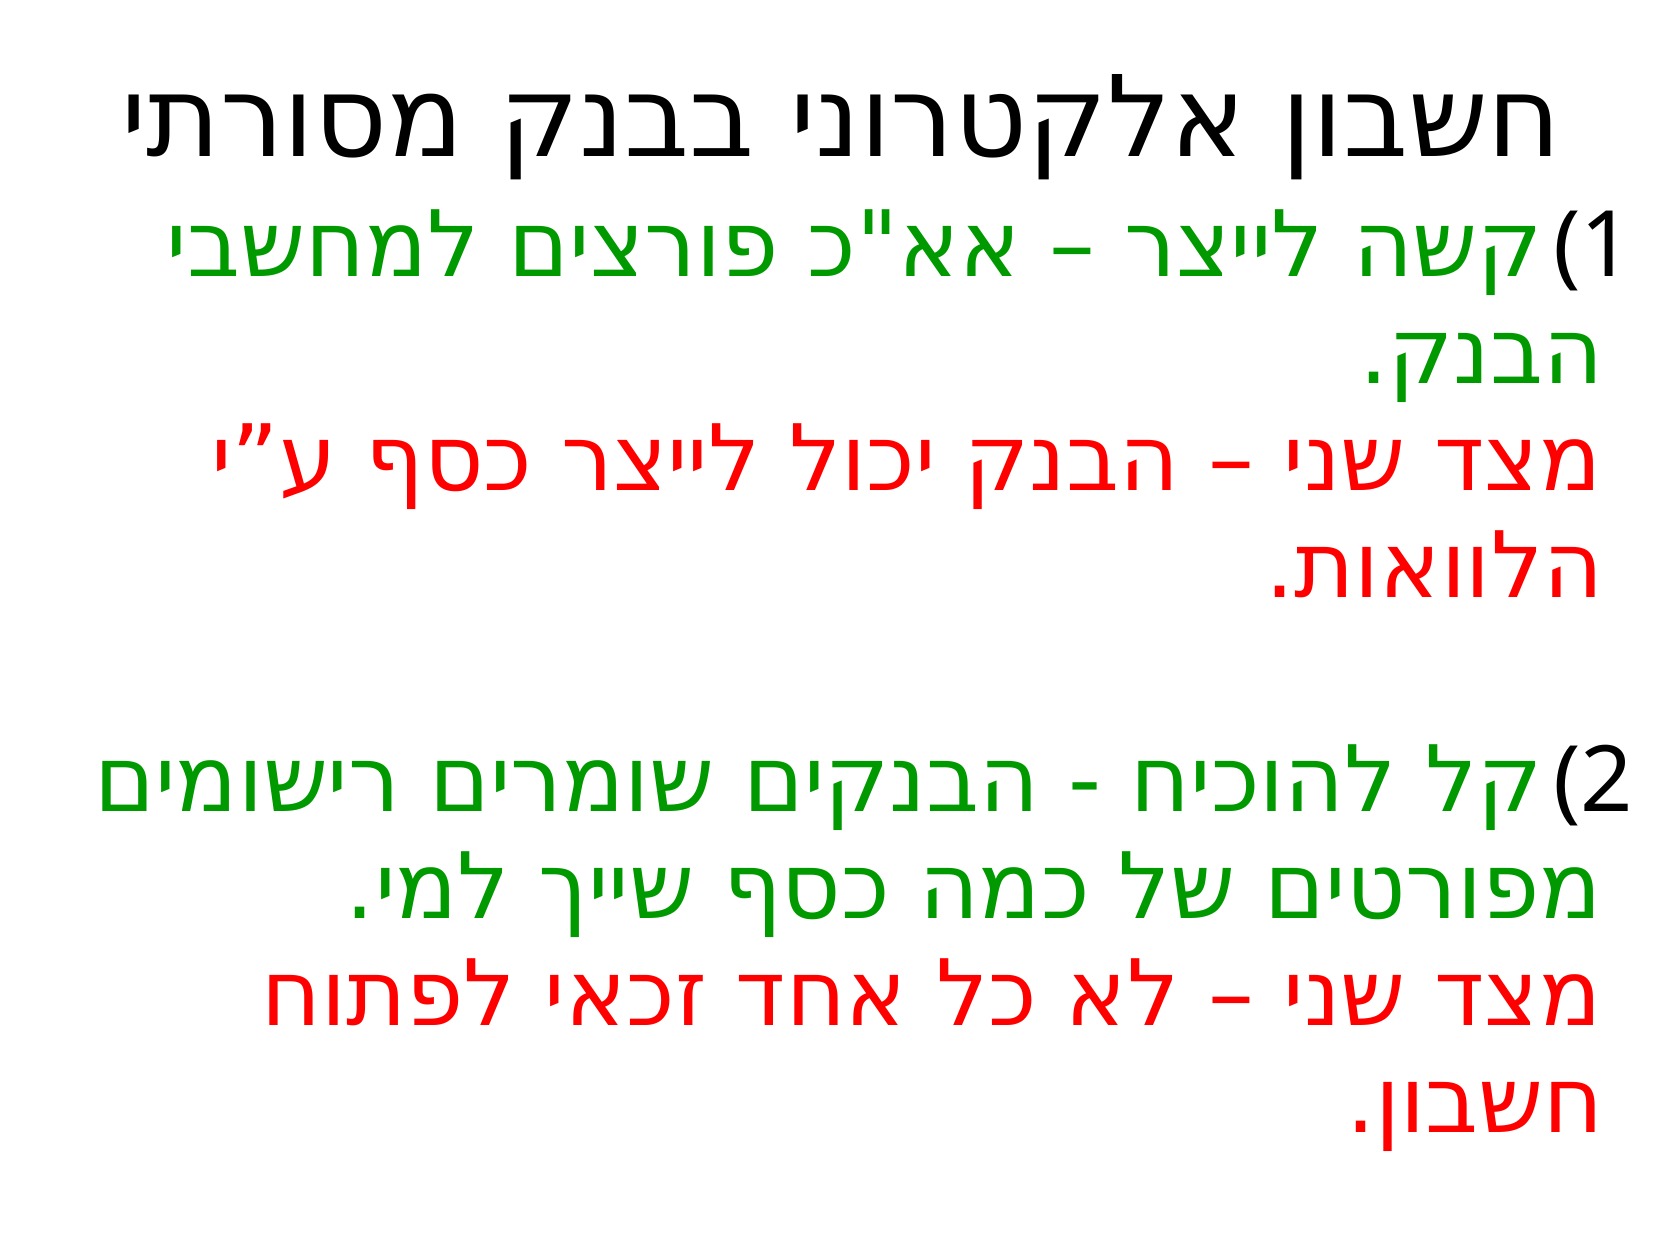

חשבון אלקטרוני בבנק מסורתי
קשה לייצר – אא"כ פורצים למחשבי הבנק.
מצד שני – הבנק יכול לייצר כסף ע”י הלוואות.
קל להוכיח - הבנקים שומרים רישומים מפורטים של כמה כסף שייך למי.
מצד שני – לא כל אחד זכאי לפתוח חשבון.
אי אפשר לשכפל - הבנקים מפקחים על היתרות, כל קניה מורידה את היתרה שלך.
מצד שני – תיתכן מעילה או פריצה.